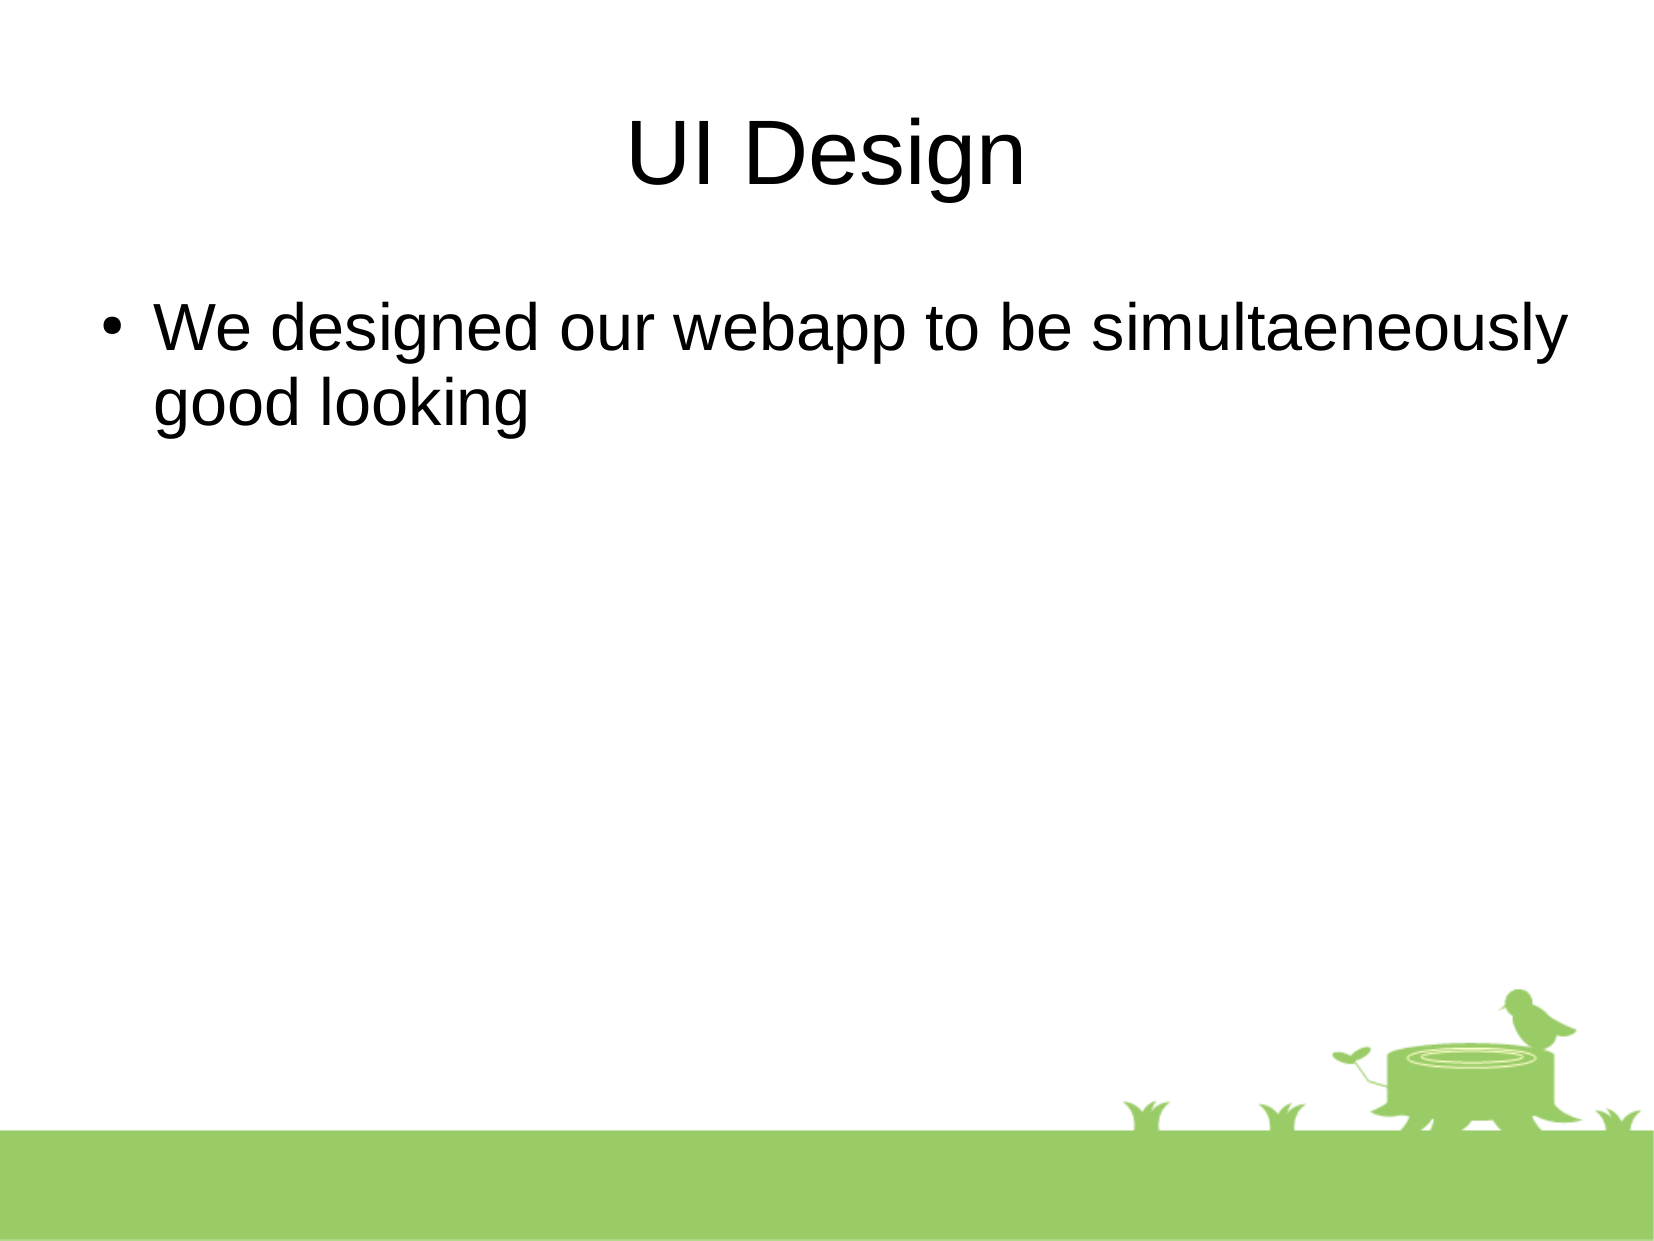

# UI Design
We designed our webapp to be simultaeneously good looking